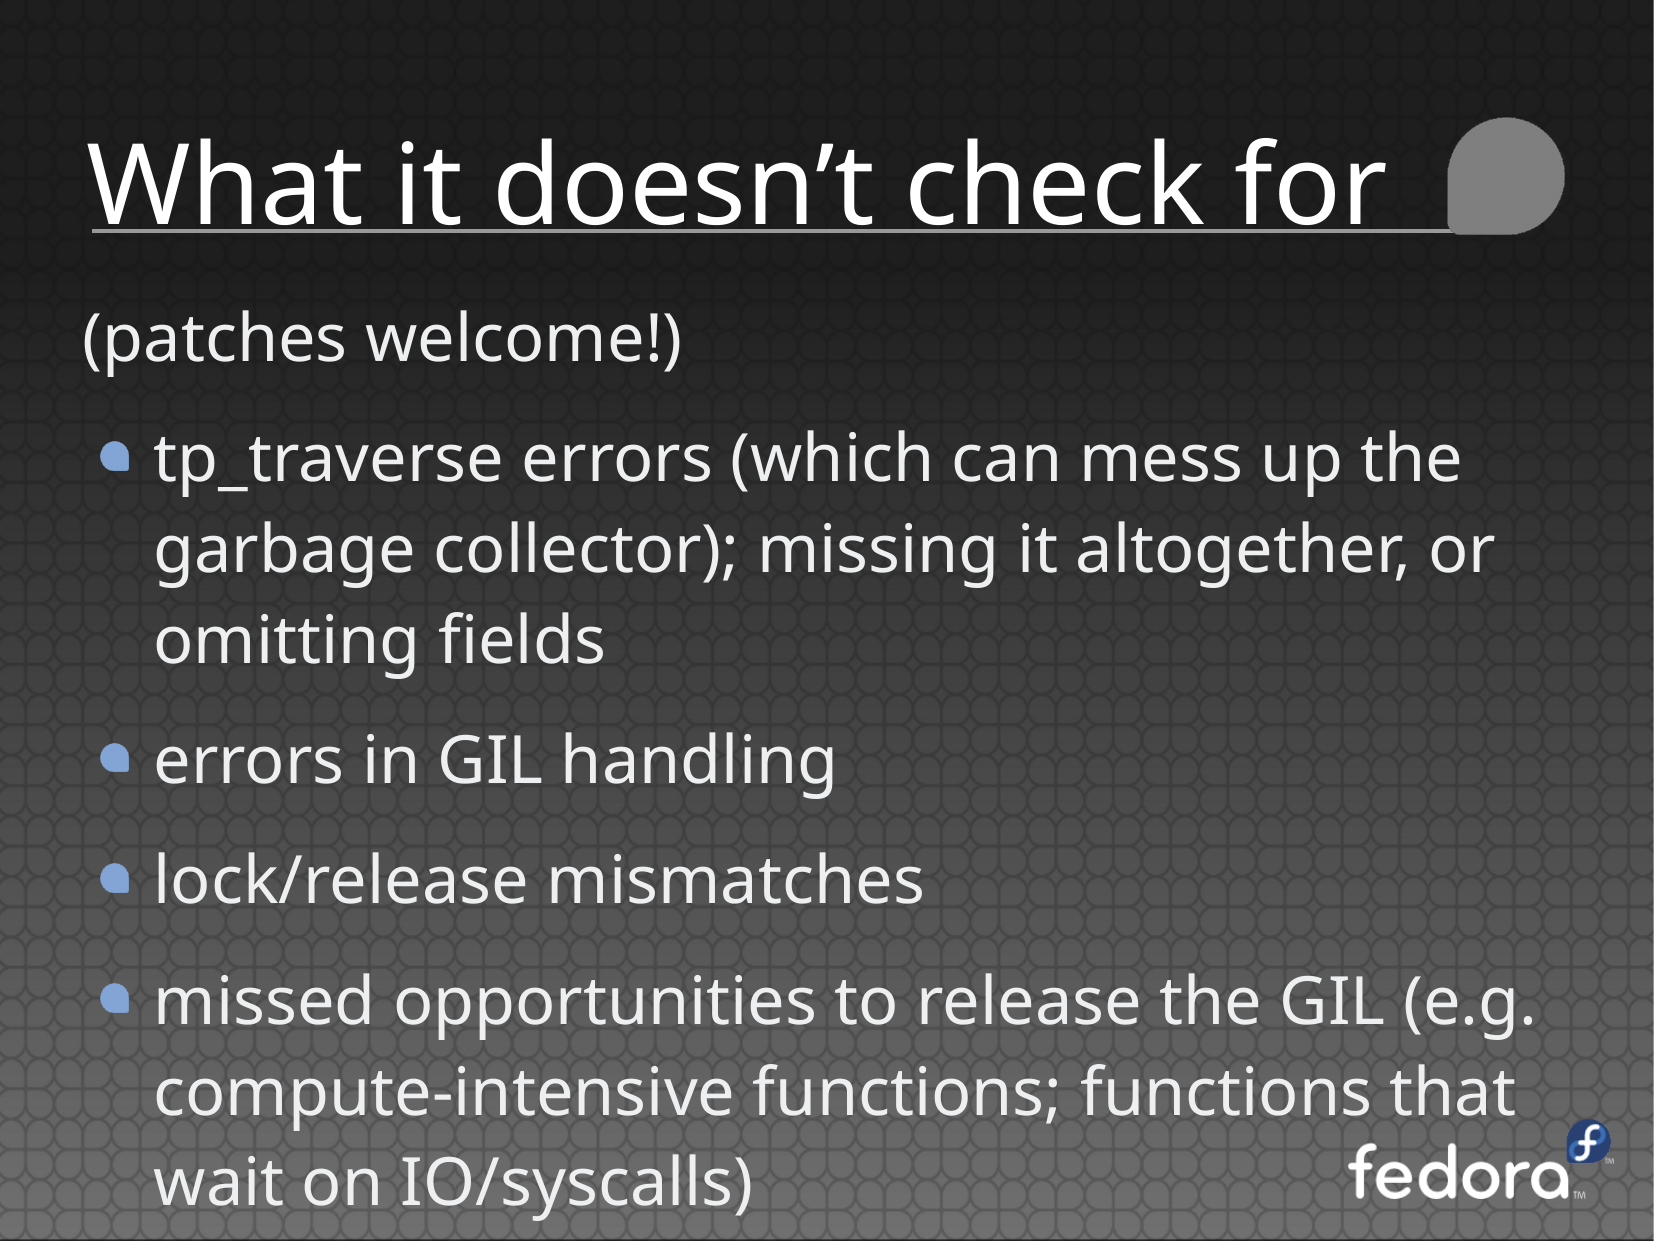

# What it doesn’t check for
(patches welcome!)
tp_traverse errors (which can mess up the garbage collector); missing it altogether, or omitting fields
errors in GIL handling
lock/release mismatches
missed opportunities to release the GIL (e.g. compute-intensive functions; functions that wait on IO/syscalls)